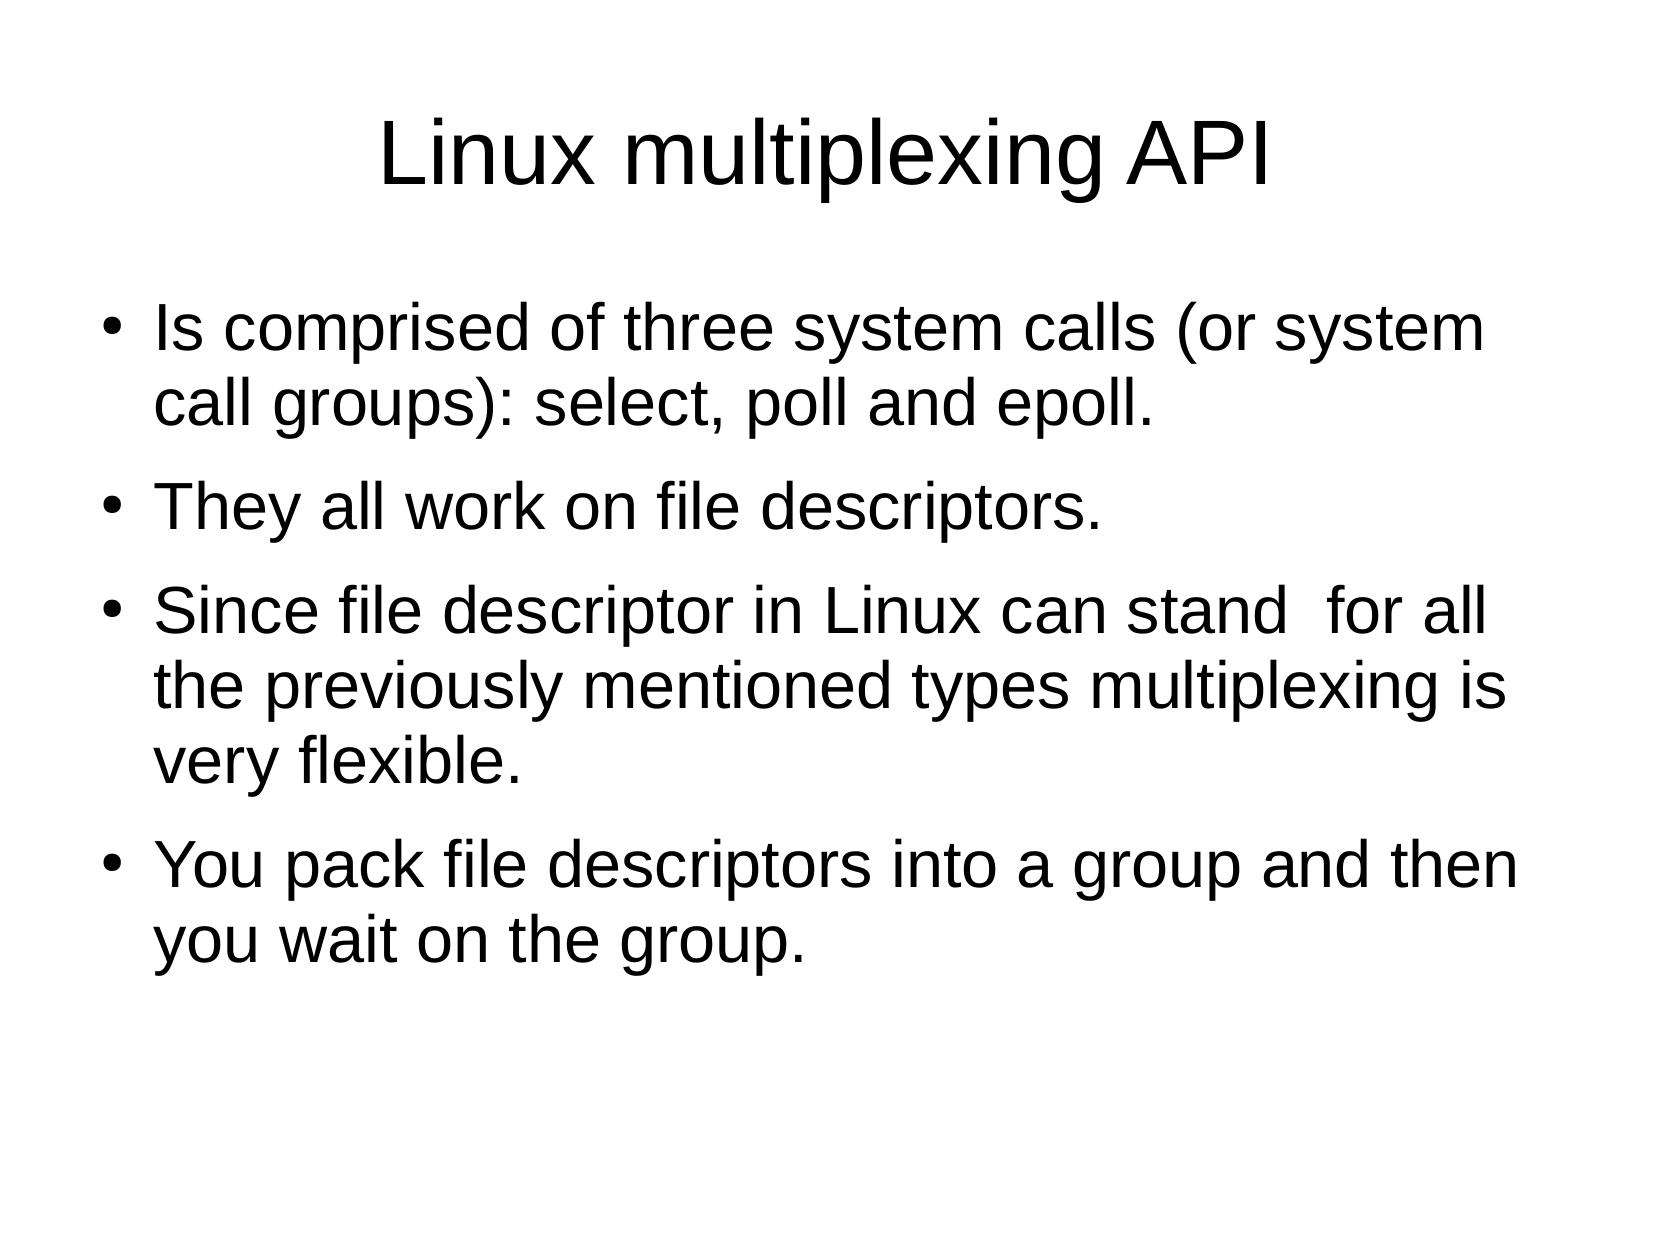

# Linux multiplexing API
Is comprised of three system calls (or system call groups): select, poll and epoll.
They all work on file descriptors.
Since file descriptor in Linux can stand for all the previously mentioned types multiplexing is very flexible.
You pack file descriptors into a group and then you wait on the group.